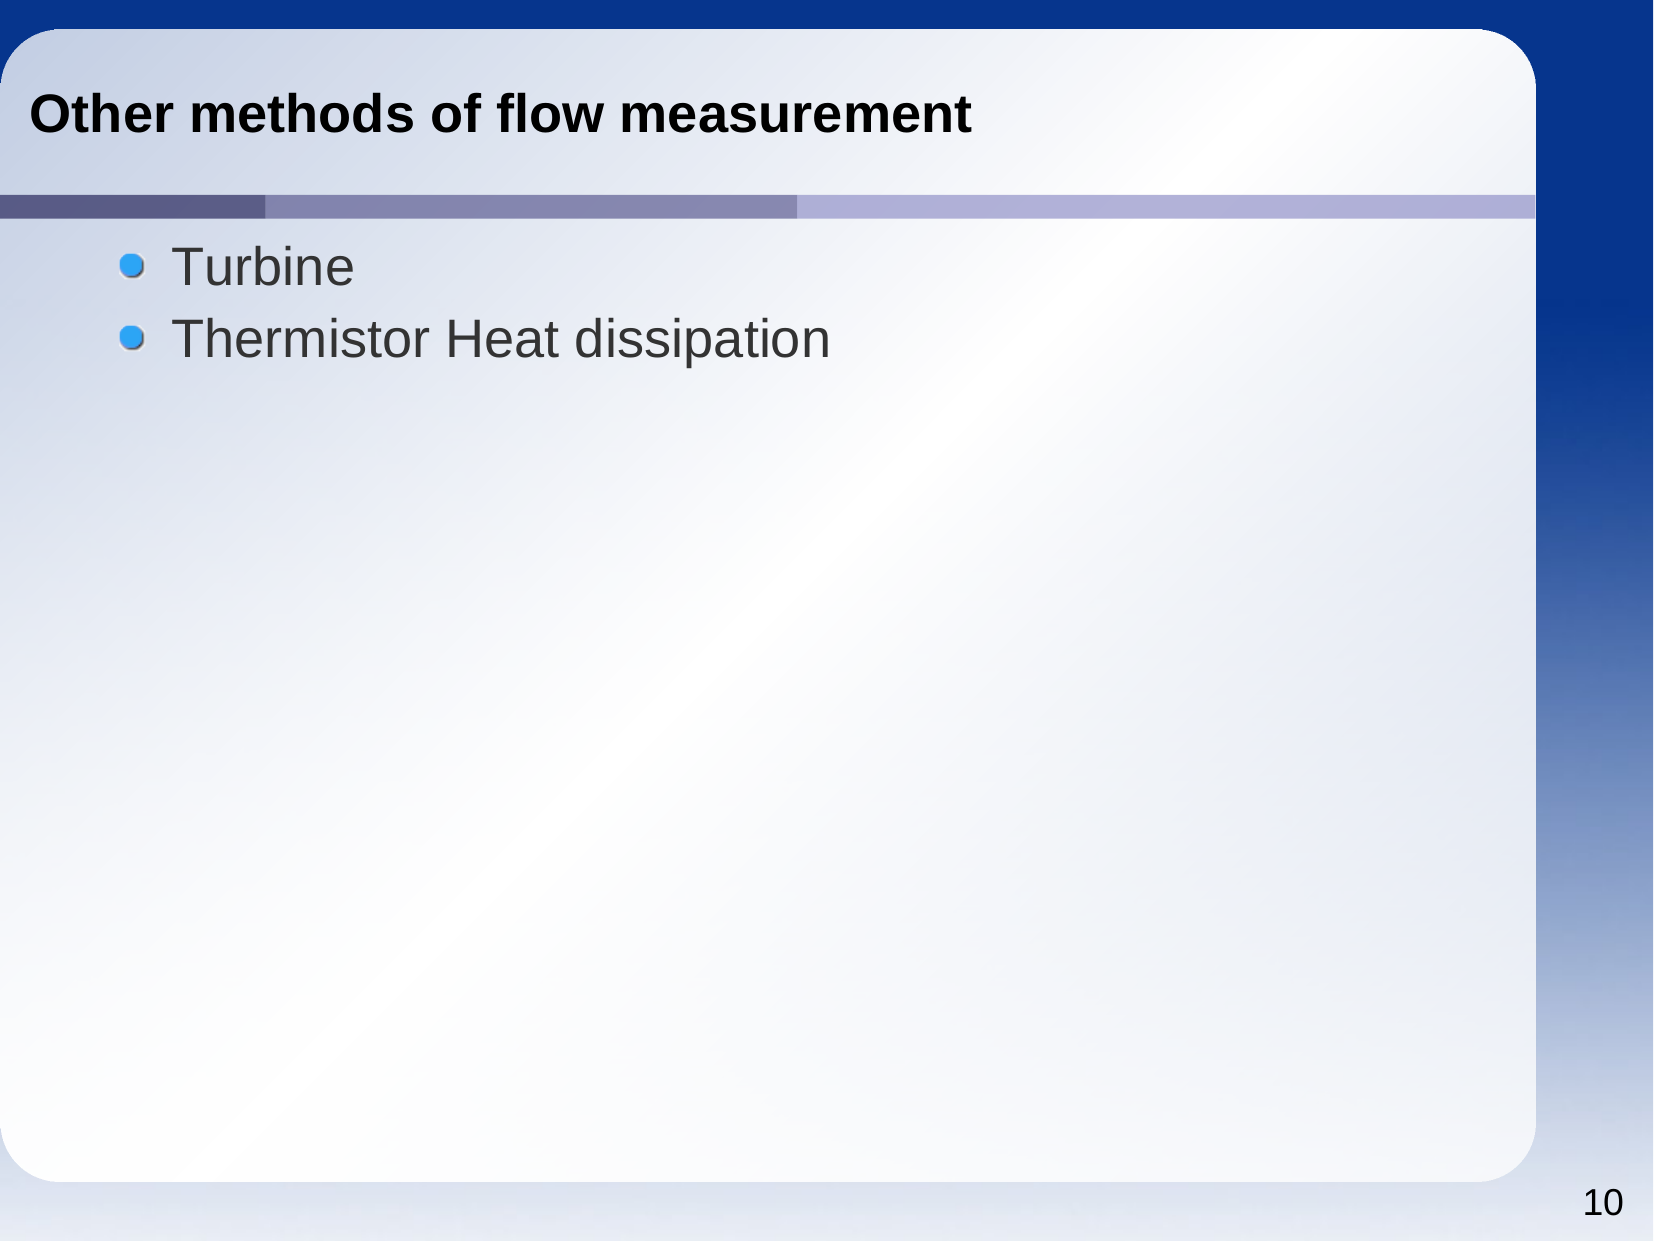

# Other methods of flow measurement
Turbine
Thermistor Heat dissipation
10